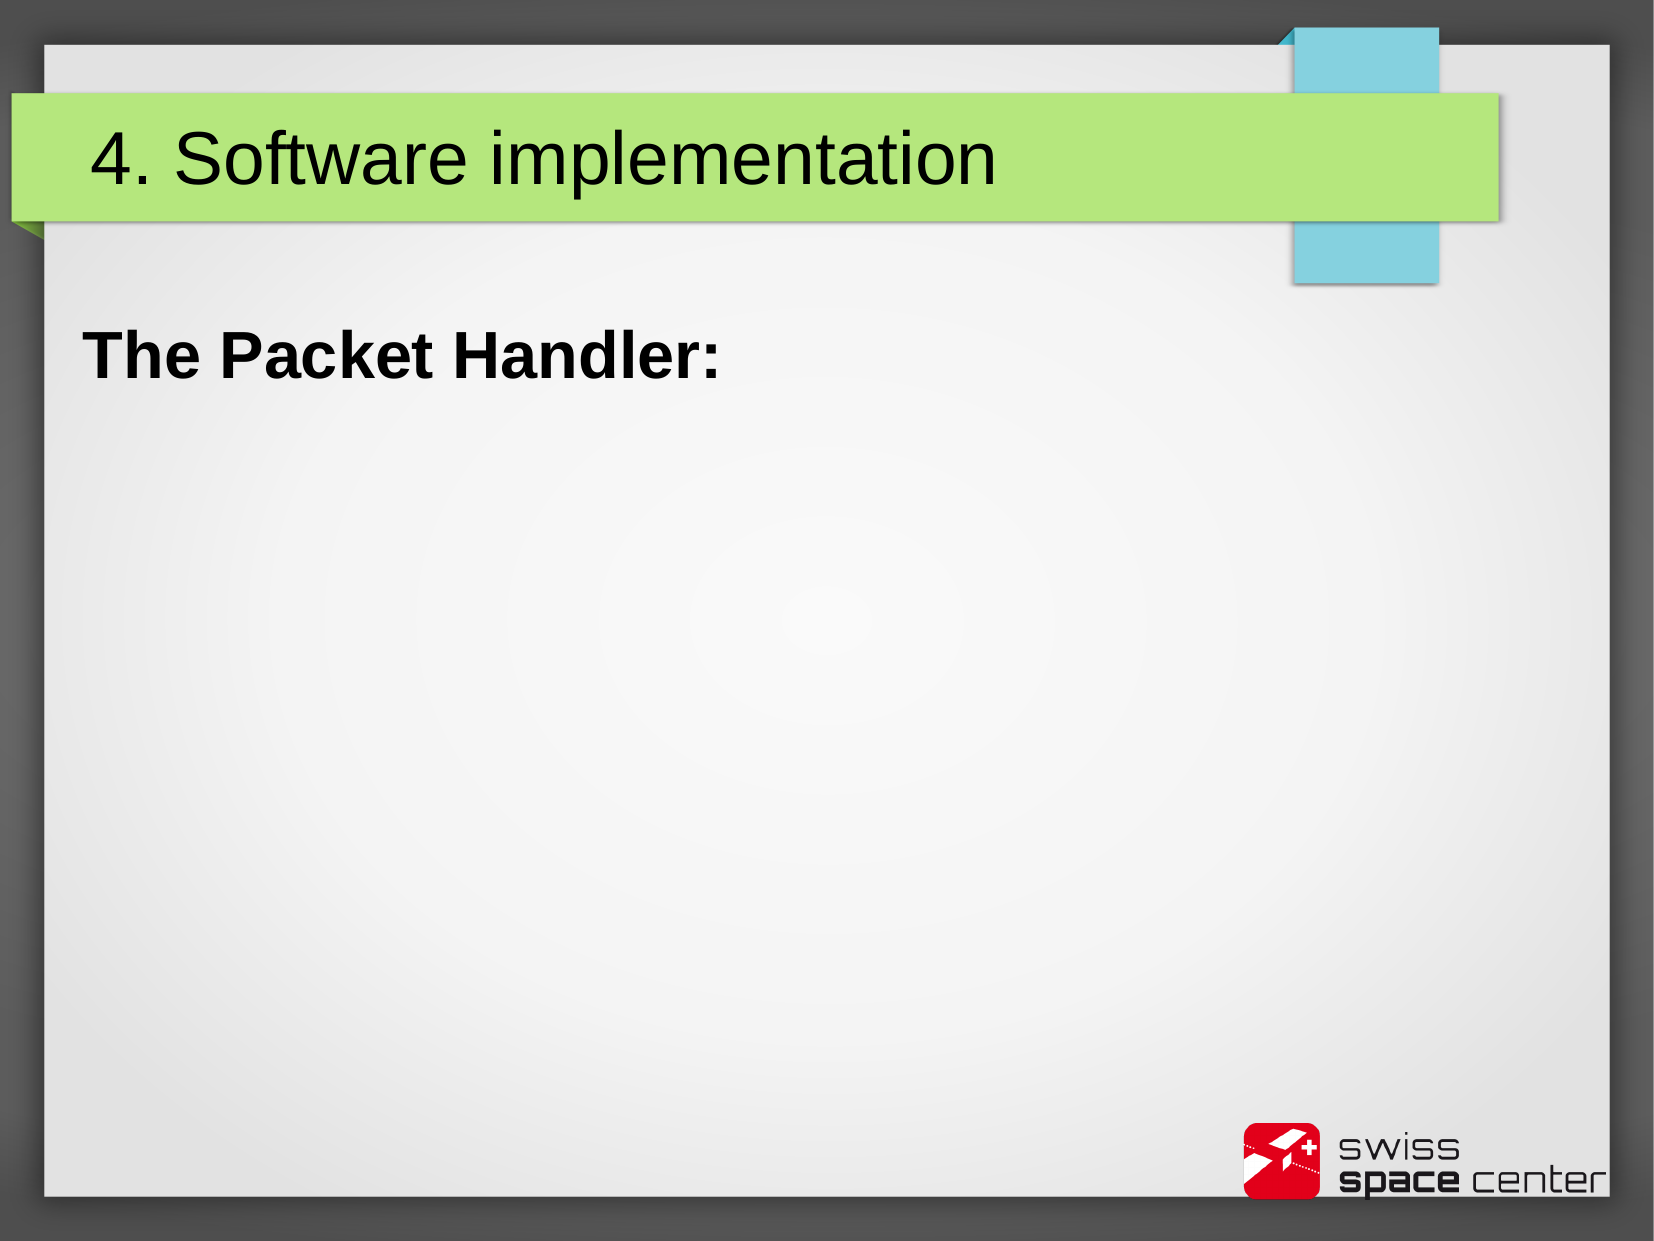

# 4. Software implementation
The Packet Handler: